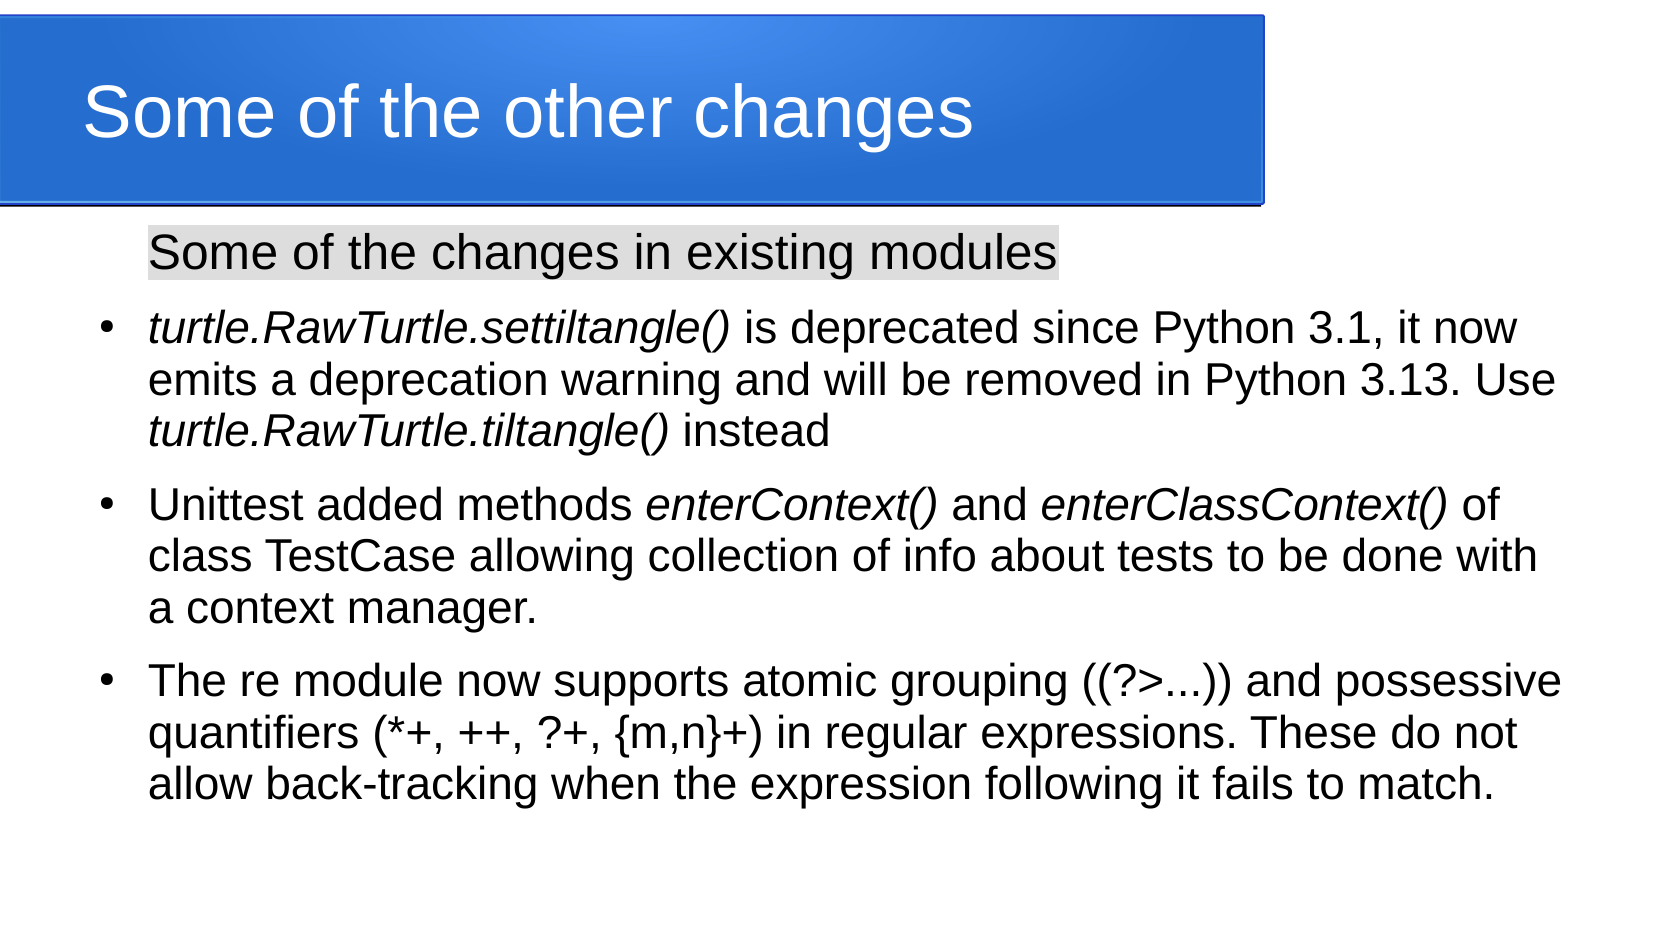

# Some of the other changes
Some of the changes in existing modules
turtle.RawTurtle.settiltangle() is deprecated since Python 3.1, it now emits a deprecation warning and will be removed in Python 3.13. Use turtle.RawTurtle.tiltangle() instead
Unittest added methods enterContext() and enterClassContext() of class TestCase allowing collection of info about tests to be done with a context manager.
The re module now supports atomic grouping ((?>...)) and possessive quantifiers (*+, ++, ?+, {m,n}+) in regular expressions. These do not allow back-tracking when the expression following it fails to match.